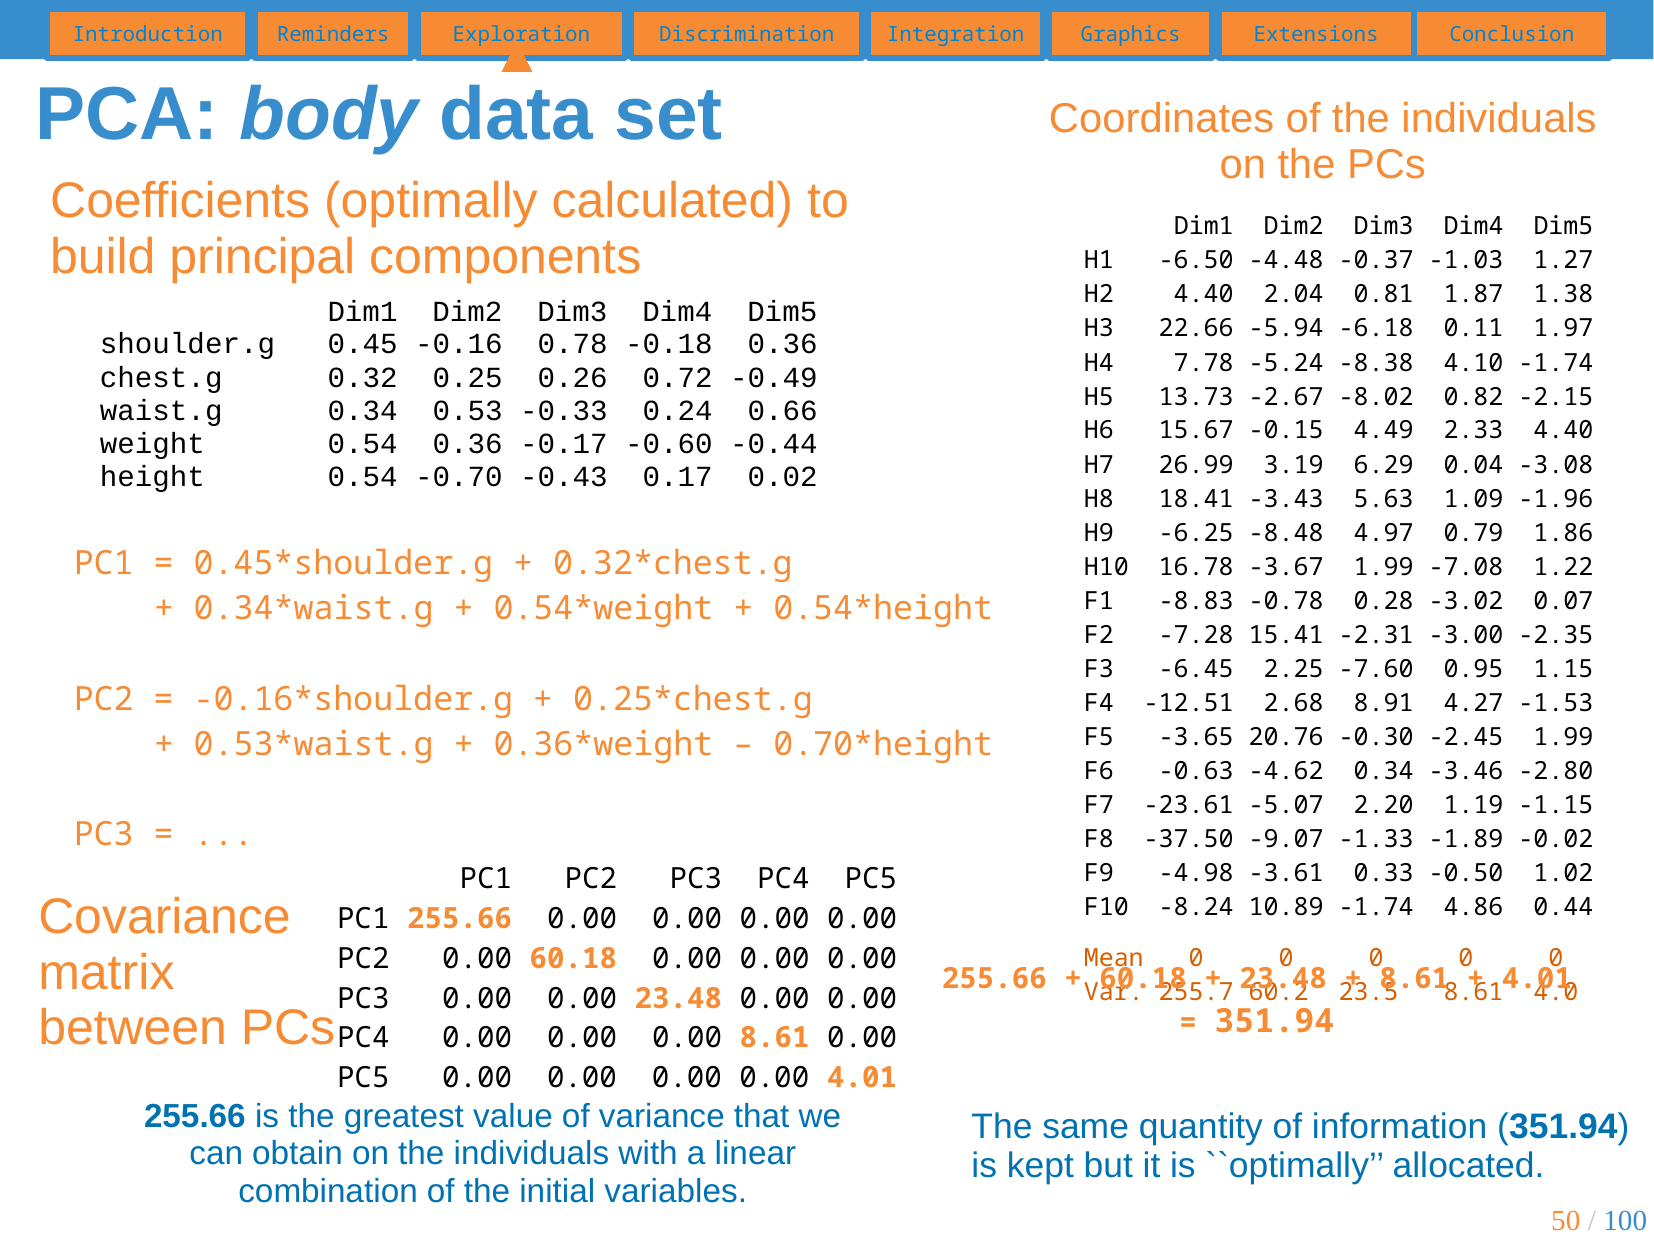

# PCA: body data set
Coordinates of the individuals on the PCs
Coefficients (optimally calculated) to build principal components
 Dim1 Dim2 Dim3 Dim4 Dim5
H1 -6.50 -4.48 -0.37 -1.03 1.27
H2 4.40 2.04 0.81 1.87 1.38
H3 22.66 -5.94 -6.18 0.11 1.97
H4 7.78 -5.24 -8.38 4.10 -1.74
H5 13.73 -2.67 -8.02 0.82 -2.15
H6 15.67 -0.15 4.49 2.33 4.40
H7 26.99 3.19 6.29 0.04 -3.08
H8 18.41 -3.43 5.63 1.09 -1.96
H9 -6.25 -8.48 4.97 0.79 1.86
H10 16.78 -3.67 1.99 -7.08 1.22
F1 -8.83 -0.78 0.28 -3.02 0.07
F2 -7.28 15.41 -2.31 -3.00 -2.35
F3 -6.45 2.25 -7.60 0.95 1.15
F4 -12.51 2.68 8.91 4.27 -1.53
F5 -3.65 20.76 -0.30 -2.45 1.99
F6 -0.63 -4.62 0.34 -3.46 -2.80
F7 -23.61 -5.07 2.20 1.19 -1.15
F8 -37.50 -9.07 -1.33 -1.89 -0.02
F9 -4.98 -3.61 0.33 -0.50 1.02
F10 -8.24 10.89 -1.74 4.86 0.44
Mean 0 0 0 0 0
Var. 255.7 60.2 23.5 8.61 4.0
 Dim1 Dim2 Dim3 Dim4 Dim5
shoulder.g 0.45 -0.16 0.78 -0.18 0.36
chest.g 0.32 0.25 0.26 0.72 -0.49
waist.g 0.34 0.53 -0.33 0.24 0.66
weight 0.54 0.36 -0.17 -0.60 -0.44
height 0.54 -0.70 -0.43 0.17 0.02
PC1 = 0.45*shoulder.g + 0.32*chest.g
 + 0.34*waist.g + 0.54*weight + 0.54*height
PC2 = -0.16*shoulder.g + 0.25*chest.g
 + 0.53*waist.g + 0.36*weight – 0.70*height
PC3 = ...
 PC1 PC2 PC3 PC4 PC5
PC1 255.66 0.00 0.00 0.00 0.00
PC2 0.00 60.18 0.00 0.00 0.00
PC3 0.00 0.00 23.48 0.00 0.00
PC4 0.00 0.00 0.00 8.61 0.00
PC5 0.00 0.00 0.00 0.00 4.01
Covariance matrix between PCs
255.66 + 60.18 + 23.48 + 8.61 + 4.01 = 351.94
255.66 is the greatest value of variance that we can obtain on the individuals with a linear combination of the initial variables.
The same quantity of information (351.94) is kept but it is ``optimally’’ allocated.
50